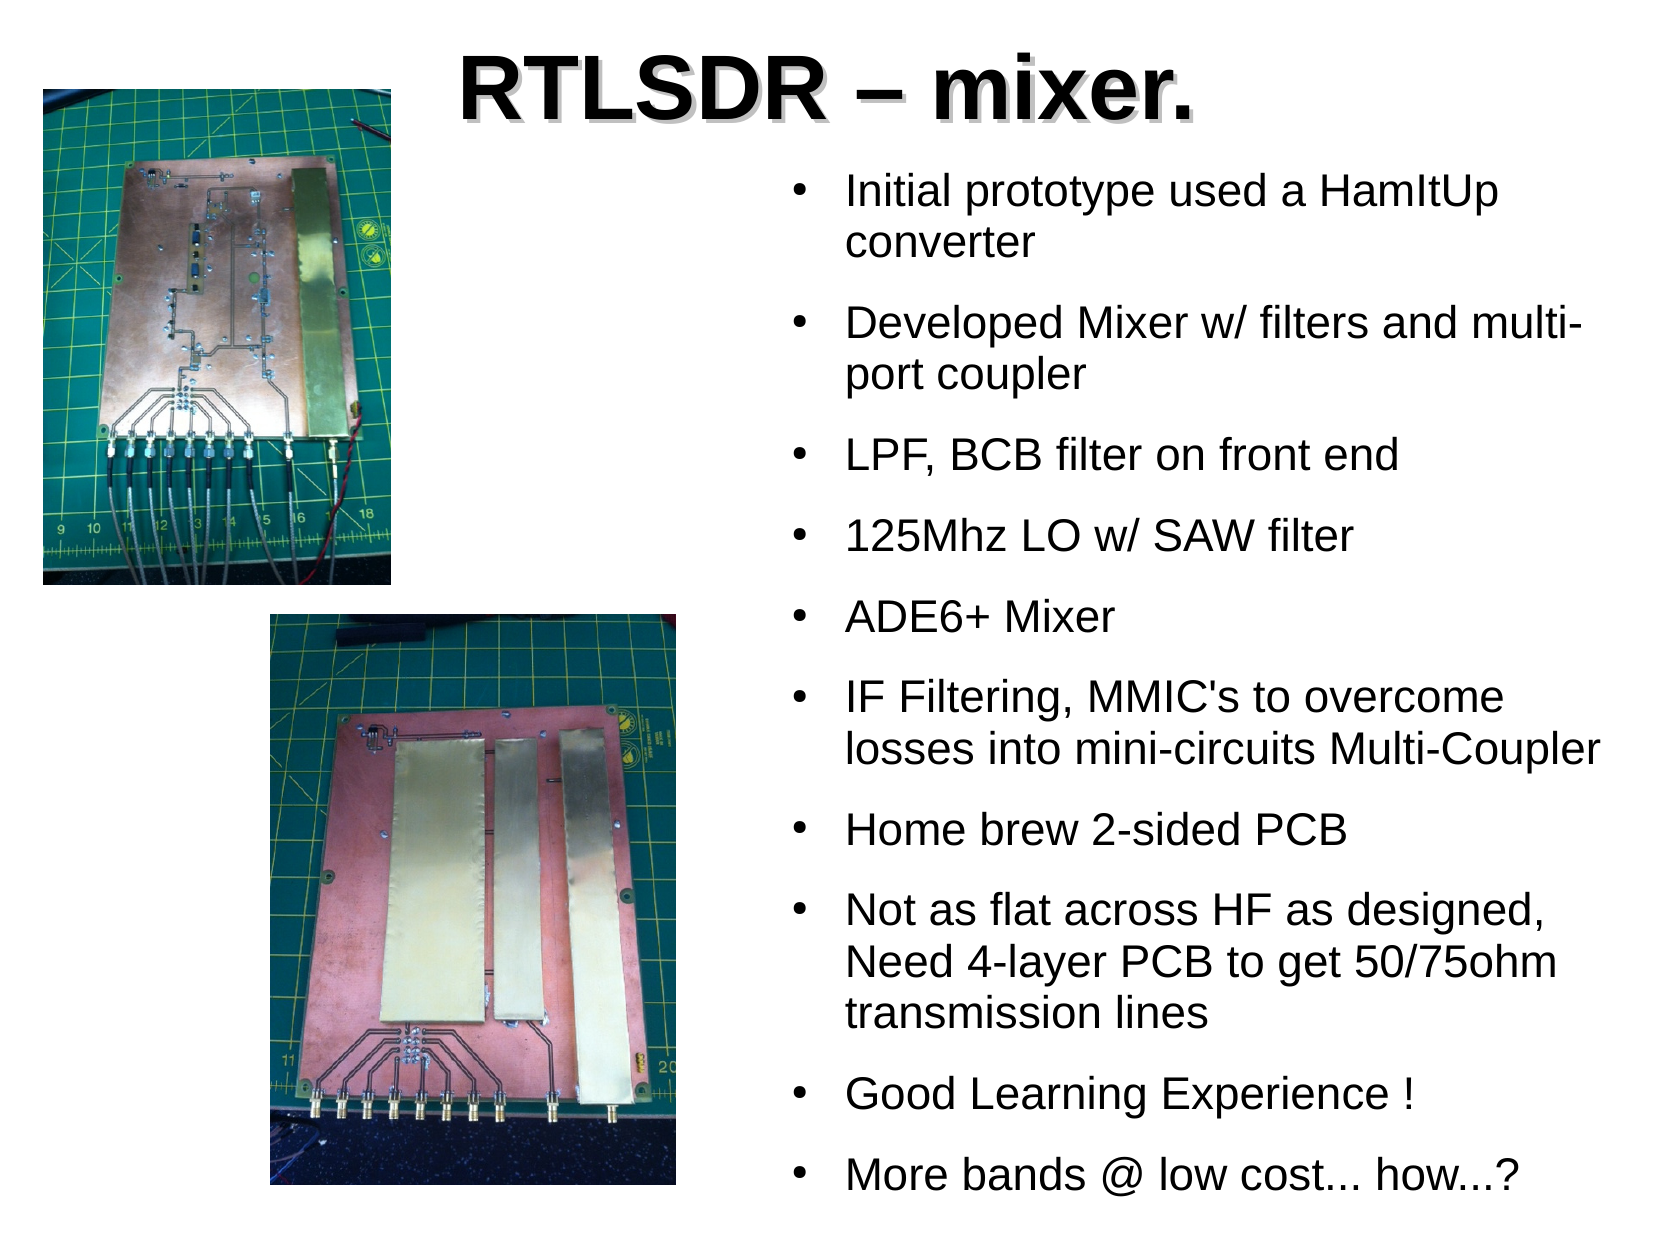

# RTLSDR – mixer.
Initial prototype used a HamItUp converter
Developed Mixer w/ filters and multi-port coupler
LPF, BCB filter on front end
125Mhz LO w/ SAW filter
ADE6+ Mixer
IF Filtering, MMIC's to overcome losses into mini-circuits Multi-Coupler
Home brew 2-sided PCB
Not as flat across HF as designed, Need 4-layer PCB to get 50/75ohm transmission lines
Good Learning Experience !
More bands @ low cost... how...?